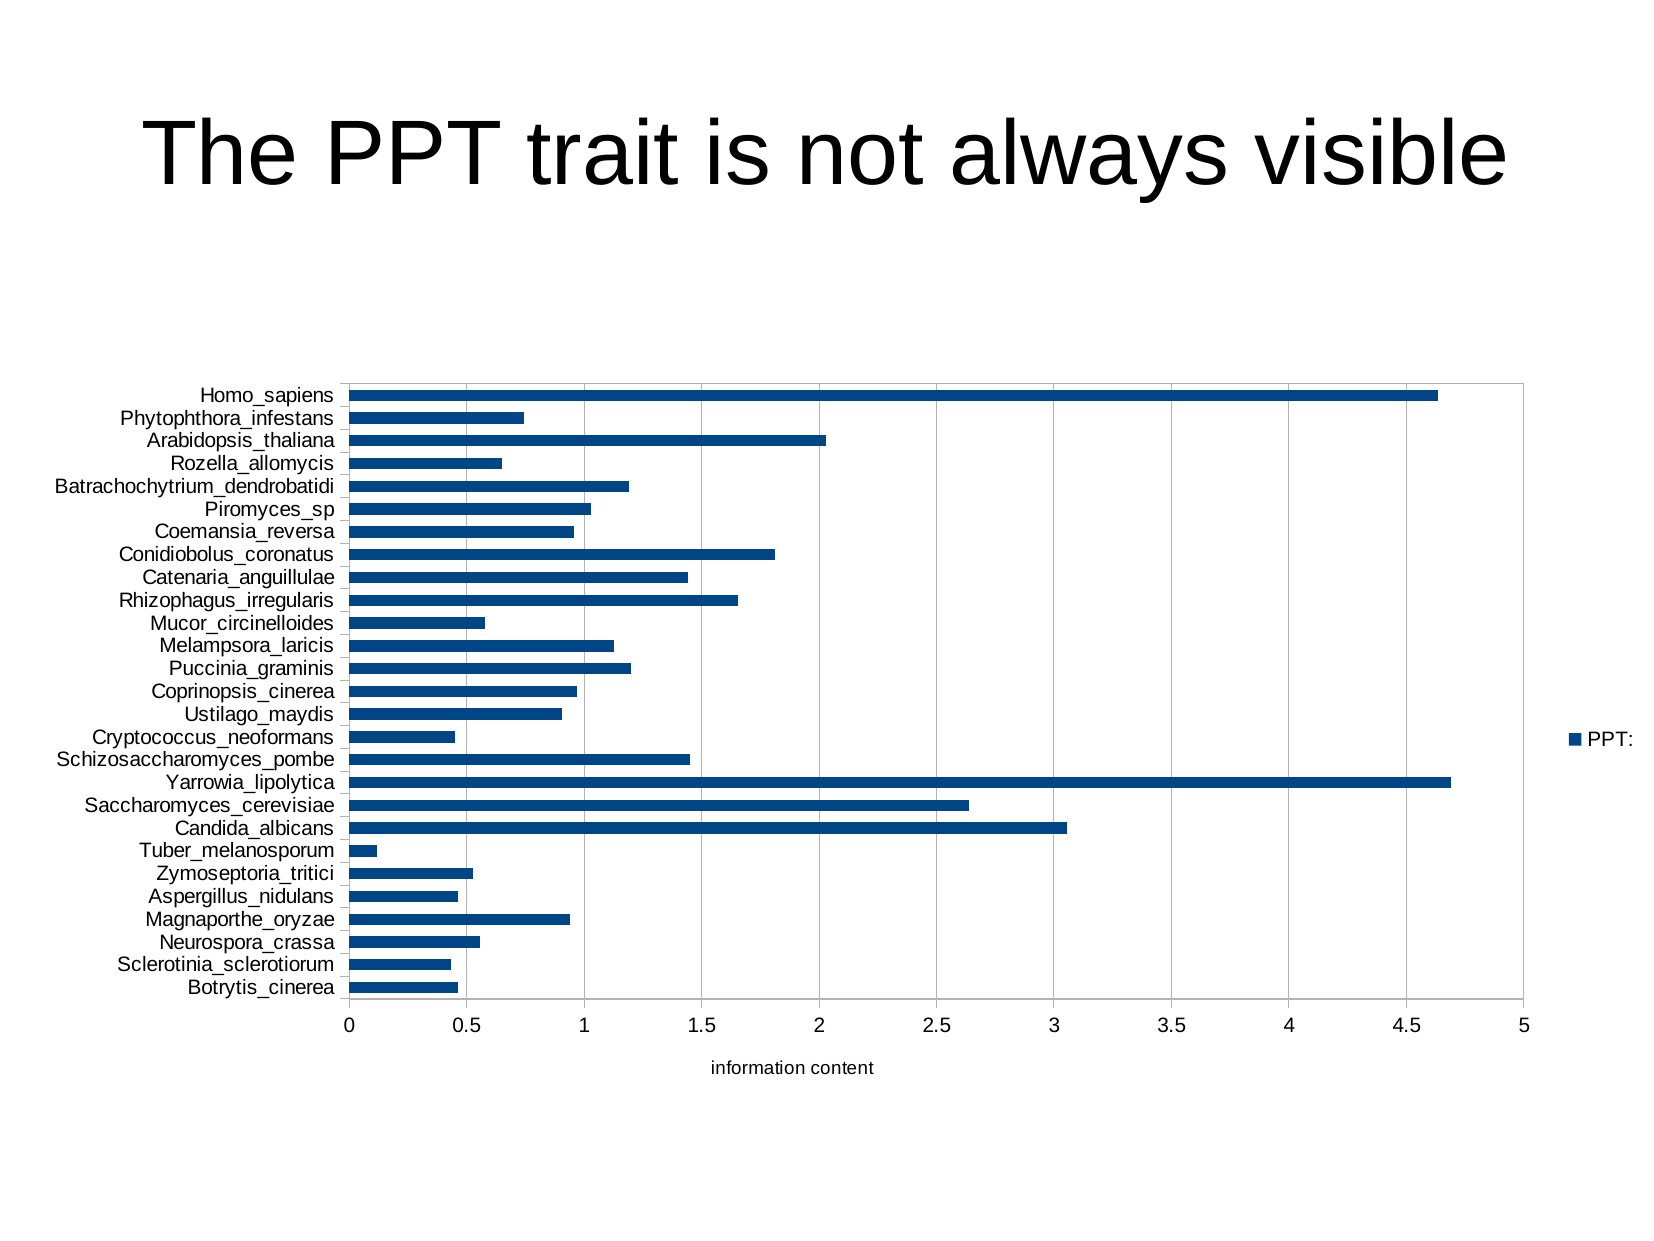

# The PPT trait is not always visible
### Chart
| Category | PPT: |
|---|---|
| Botrytis_cinerea | 0.4644750937 |
| Sclerotinia_sclerotiorum | 0.4355298254 |
| Neurospora_crassa | 0.556341774 |
| Magnaporthe_oryzae | 0.9411179051 |
| Aspergillus_nidulans | 0.4643728878 |
| Zymoseptoria_tritici | 0.5252109058 |
| Tuber_melanosporum | 0.1186206108 |
| Candida_albicans | 3.0545696014 |
| Saccharomyces_cerevisiae | 2.6382117859 |
| Yarrowia_lipolytica | 4.6885723863 |
| Schizosaccharomyces_pombe | 1.4496649071 |
| Cryptococcus_neoformans | 0.4512538917 |
| Ustilago_maydis | 0.9042744168 |
| Coprinopsis_cinerea | 0.9707688924 |
| Puccinia_graminis | 1.1985095514 |
| Melampsora_laricis | 1.1294532095 |
| Mucor_circinelloides | 0.5800961146 |
| Rhizophagus_irregularis | 1.6572439385 |
| Catenaria_anguillulae | 1.4425605419 |
| Conidiobolus_coronatus | 1.8117377329 |
| Coemansia_reversa | 0.9562756138 |
| Piromyces_sp | 1.0274507627 |
| Batrachochytrium_dendrobatidi | 1.1926662274 |
| Rozella_allomycis | 0.6526714867 |
| Arabidopsis_thaliana | 2.0288784687 |
| Phytophthora_infestans | 0.7438302617 |
| Homo_sapiens | 4.6355538111 |